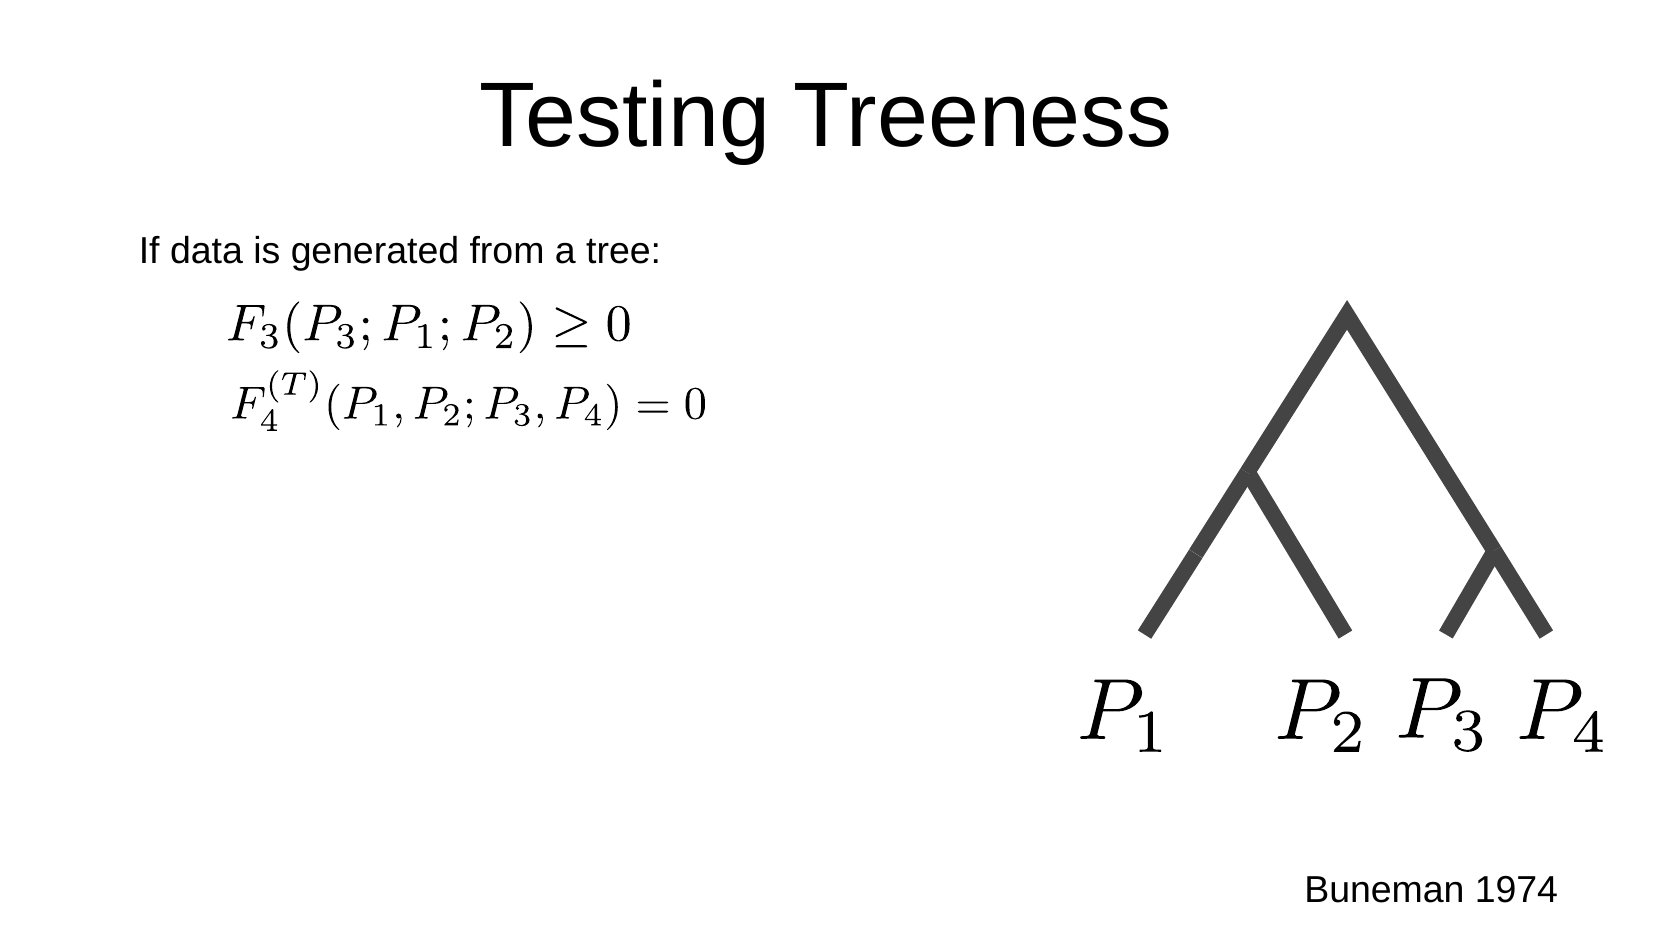

# Testing Treeness
If data is generated from a tree:
Buneman 1974